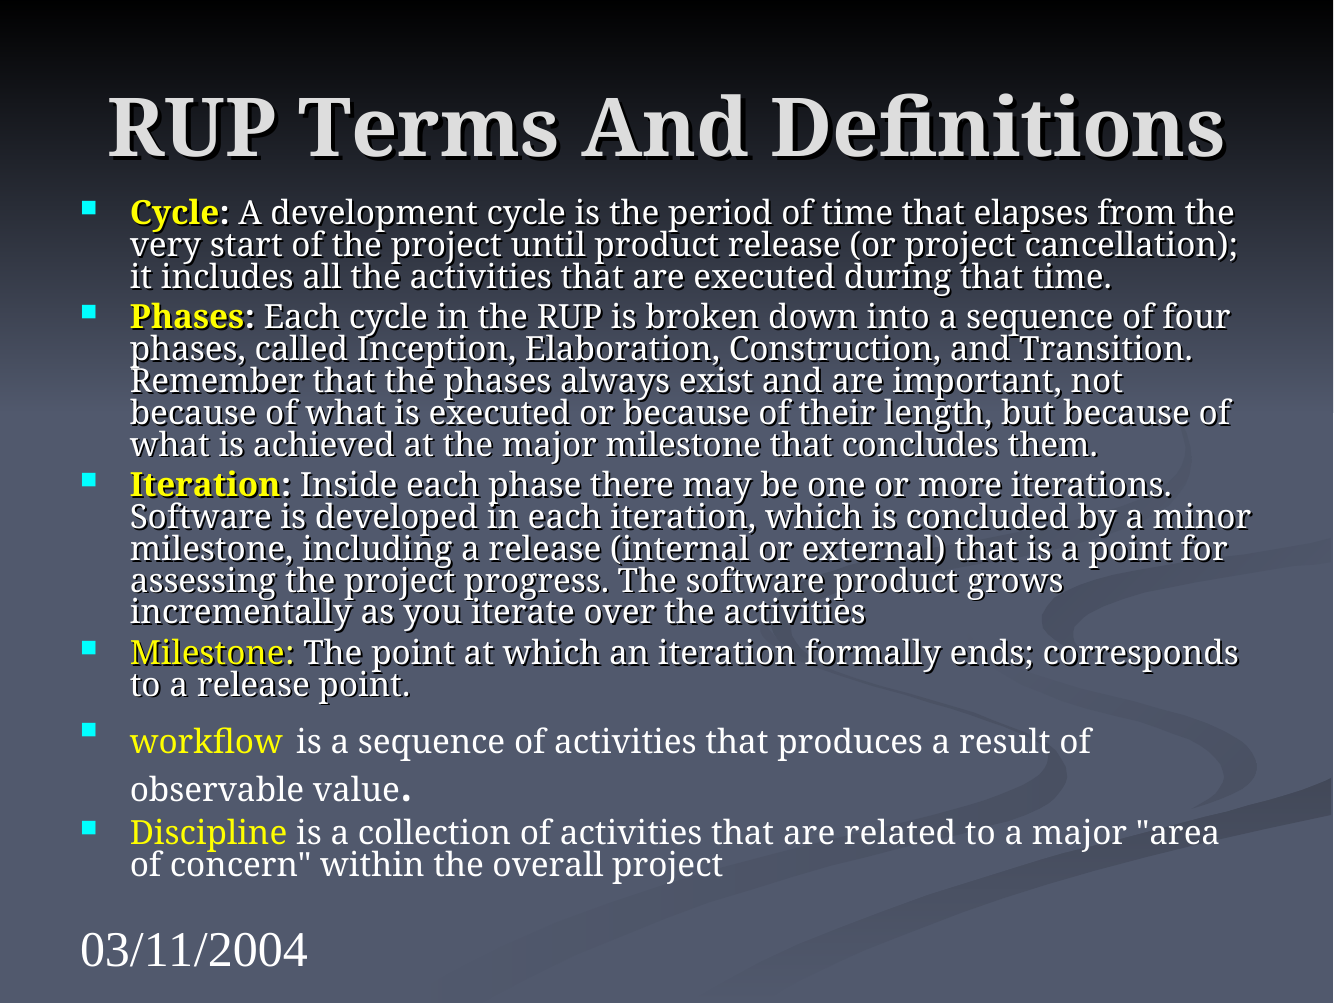

# RUP Terms And Definitions
Cycle: A development cycle is the period of time that elapses from the very start of the project until product release (or project cancellation); it includes all the activities that are executed during that time.
Phases: Each cycle in the RUP is broken down into a sequence of four phases, called Inception, Elaboration, Construction, and Transition. Remember that the phases always exist and are important, not because of what is executed or because of their length, but because of what is achieved at the major milestone that concludes them.
Iteration: Inside each phase there may be one or more iterations. Software is developed in each iteration, which is concluded by a minor milestone, including a release (internal or external) that is a point for assessing the project progress. The software product grows incrementally as you iterate over the activities
Milestone: The point at which an iteration formally ends; corresponds to a release point.
workflow is a sequence of activities that produces a result of observable value.
Discipline is a collection of activities that are related to a major "area of concern" within the overall project
03/11/2004